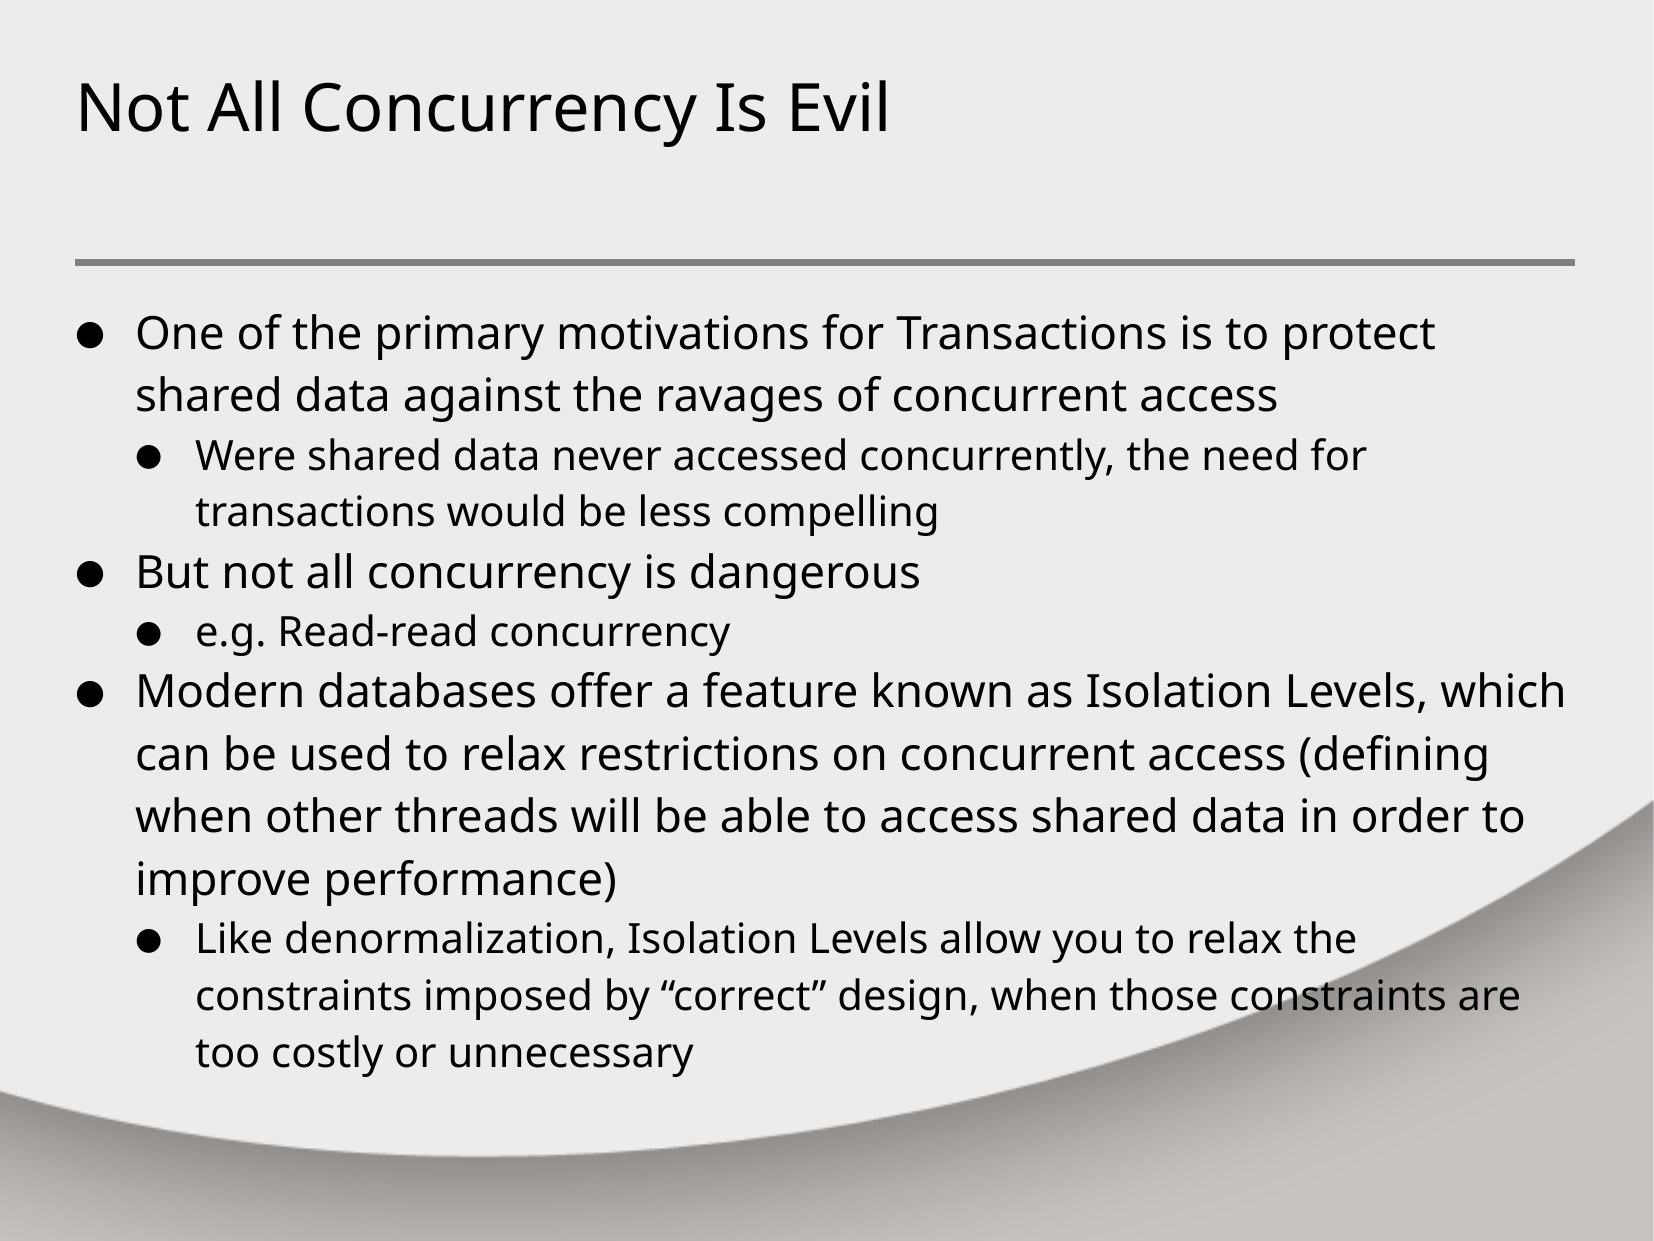

# Not All Concurrency Is Evil
One of the primary motivations for Transactions is to protect shared data against the ravages of concurrent access
Were shared data never accessed concurrently, the need for transactions would be less compelling
But not all concurrency is dangerous
e.g. Read-read concurrency
Modern databases offer a feature known as Isolation Levels, which can be used to relax restrictions on concurrent access (defining when other threads will be able to access shared data in order to improve performance)
Like denormalization, Isolation Levels allow you to relax the constraints imposed by “correct” design, when those constraints are too costly or unnecessary